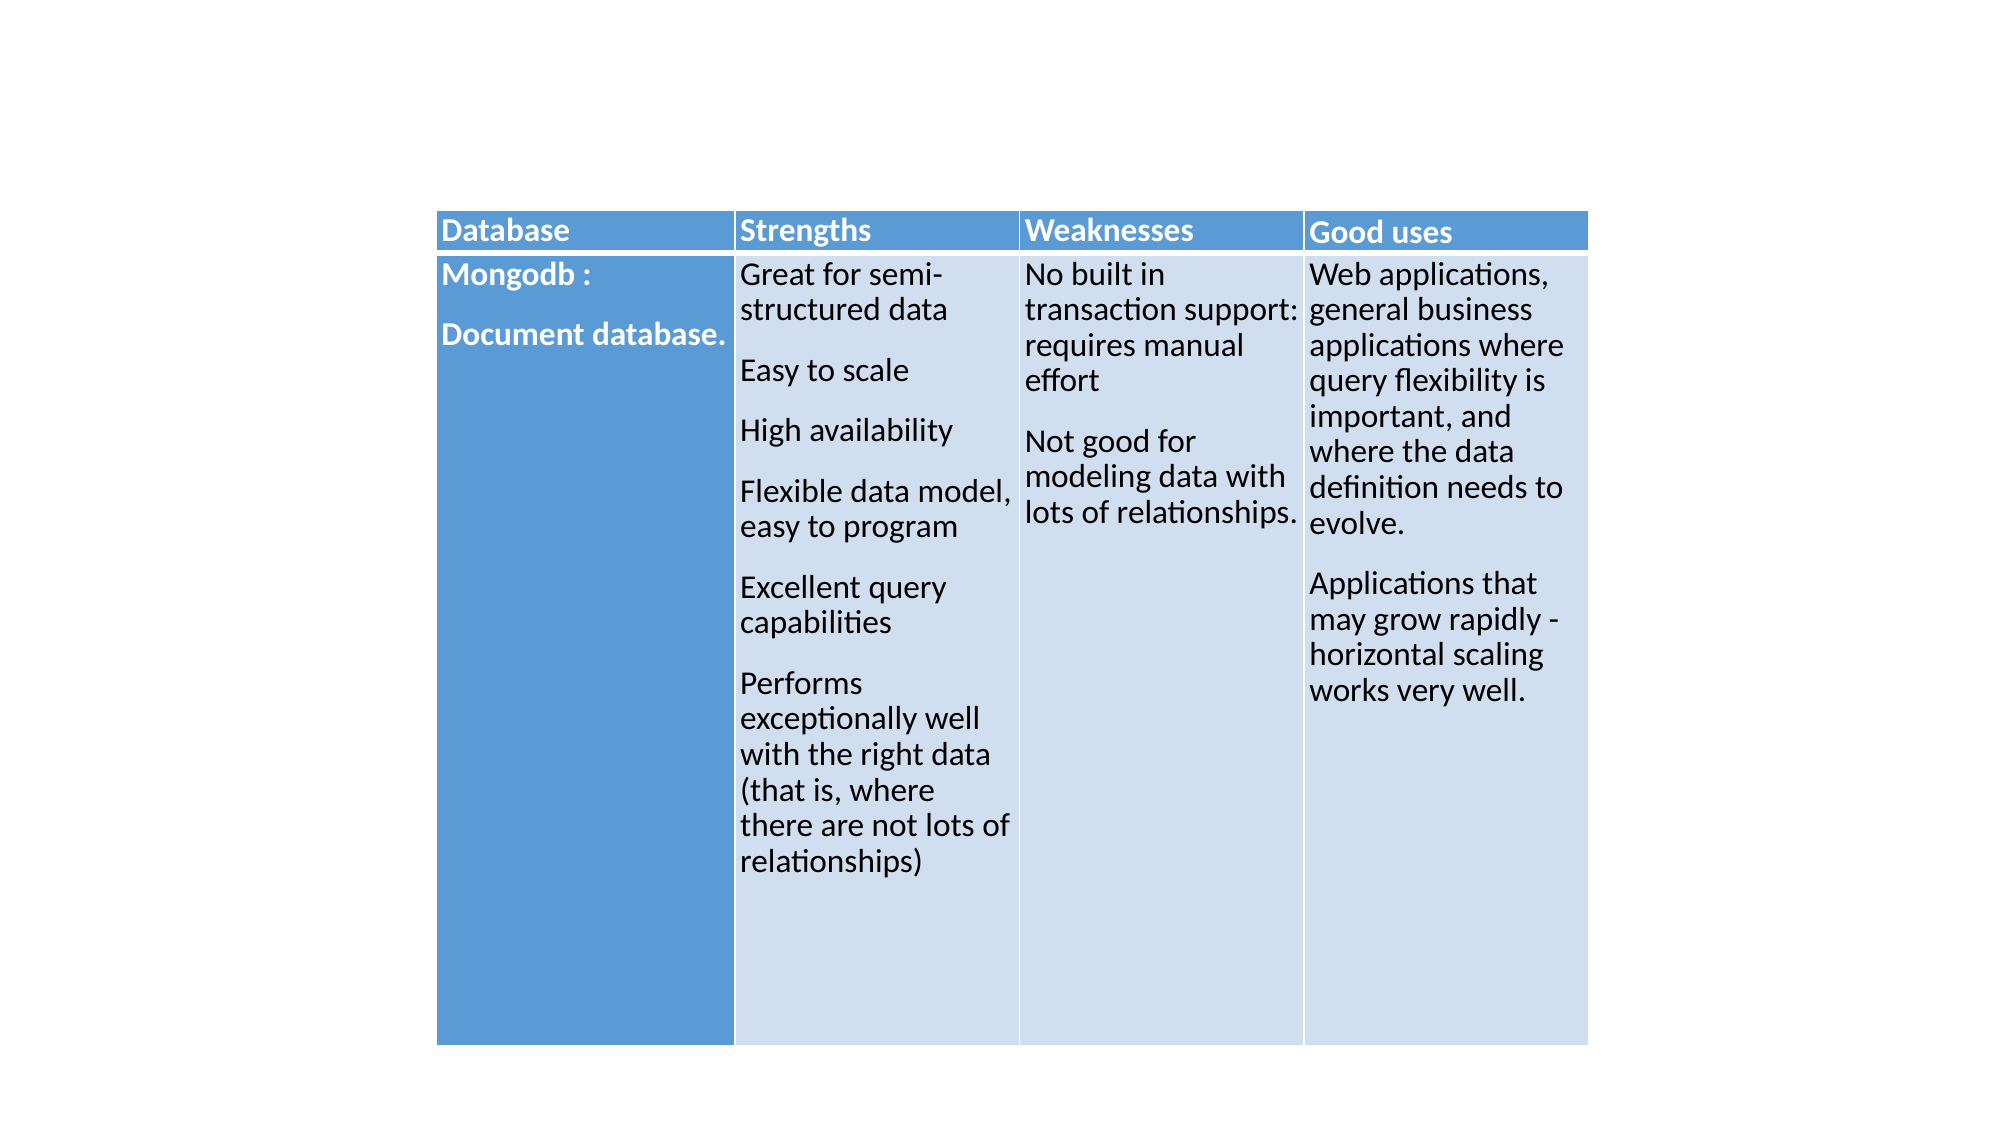

| Database | Strengths | Weaknesses | Good uses |
| --- | --- | --- | --- |
| Mongodb : Document database. | Great for semi-structured data Easy to scale High availability Flexible data model, easy to program Excellent query capabilities Performs exceptionally well with the right data (that is, where there are not lots of relationships) | No built in transaction support: requires manual effort Not good for modeling data with lots of relationships. | Web applications, general business applications where query flexibility is important, and where the data definition needs to evolve. Applications that may grow rapidly - horizontal scaling works very well. |